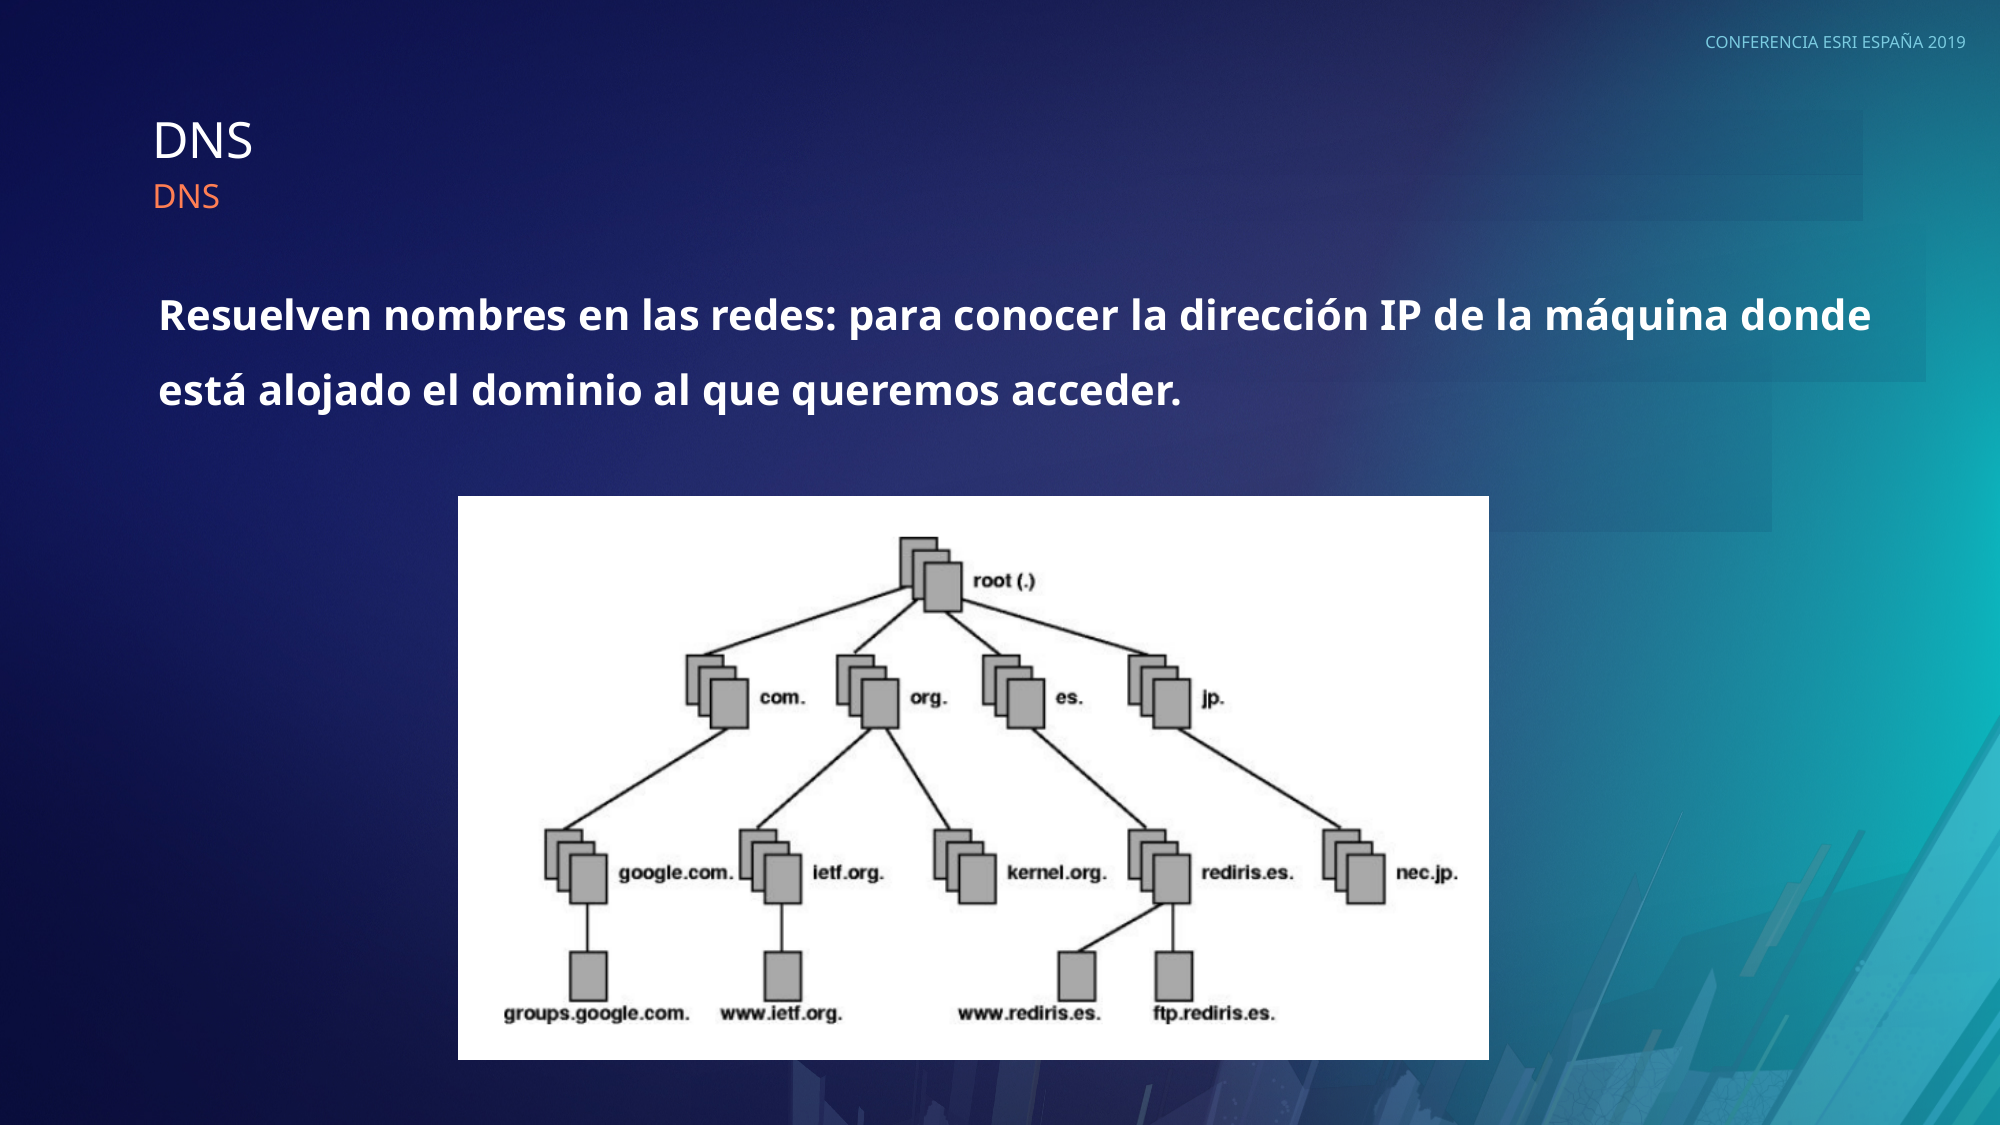

# DNS
DNS
Resuelven nombres en las redes: para conocer la dirección IP de la máquina donde está alojado el dominio al que queremos acceder.